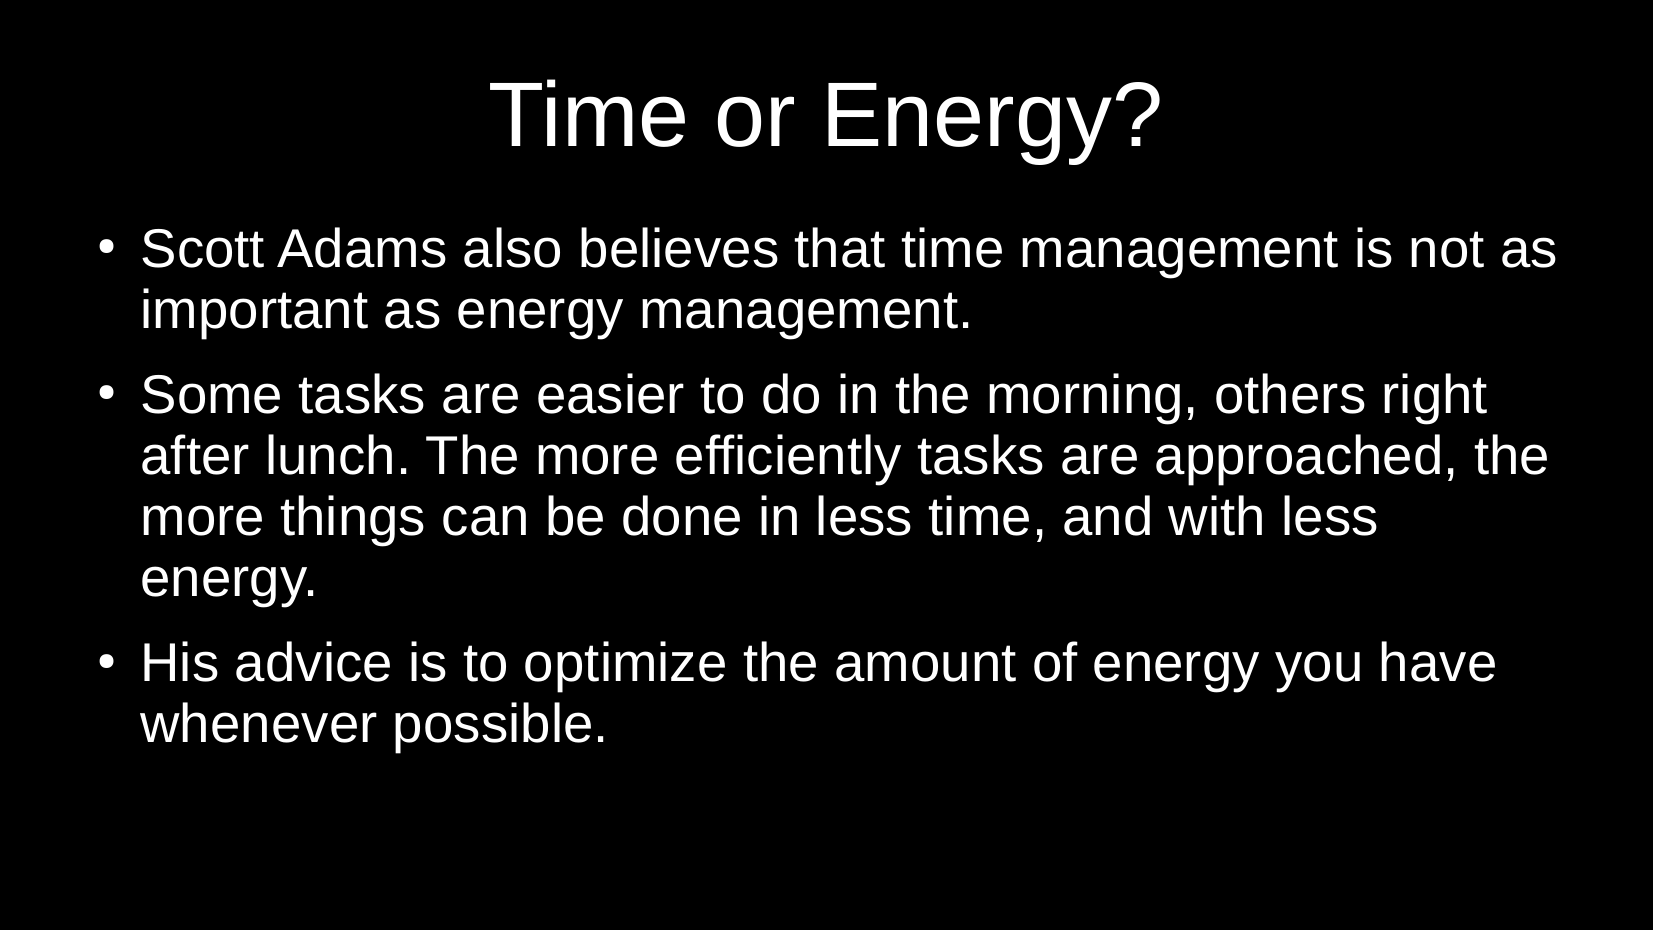

# Time or Energy?
Scott Adams also believes that time management is not as important as energy management.
Some tasks are easier to do in the morning, others right after lunch. The more efficiently tasks are approached, the more things can be done in less time, and with less energy.
His advice is to optimize the amount of energy you have whenever possible.